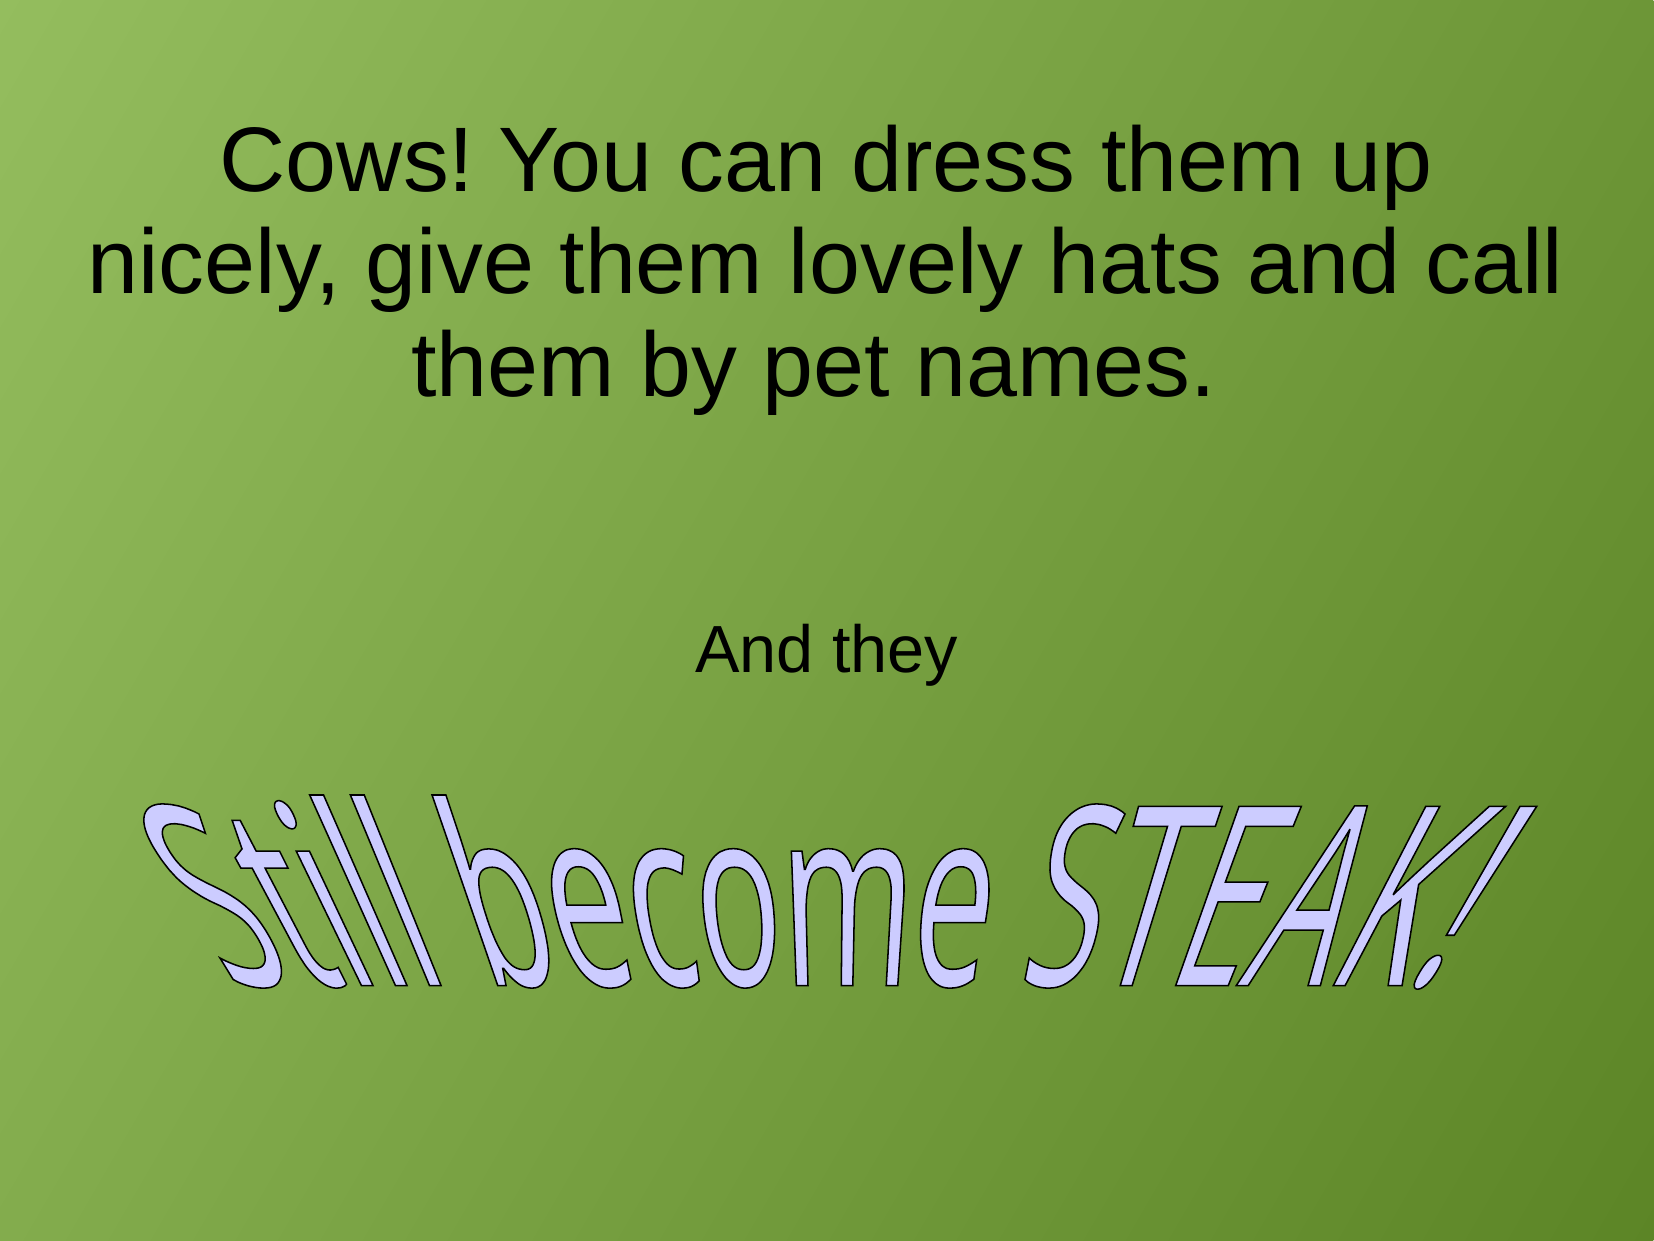

# Cows! You can dress them up nicely, give them lovely hats and call them by pet names.
And they
Still become STEAK!